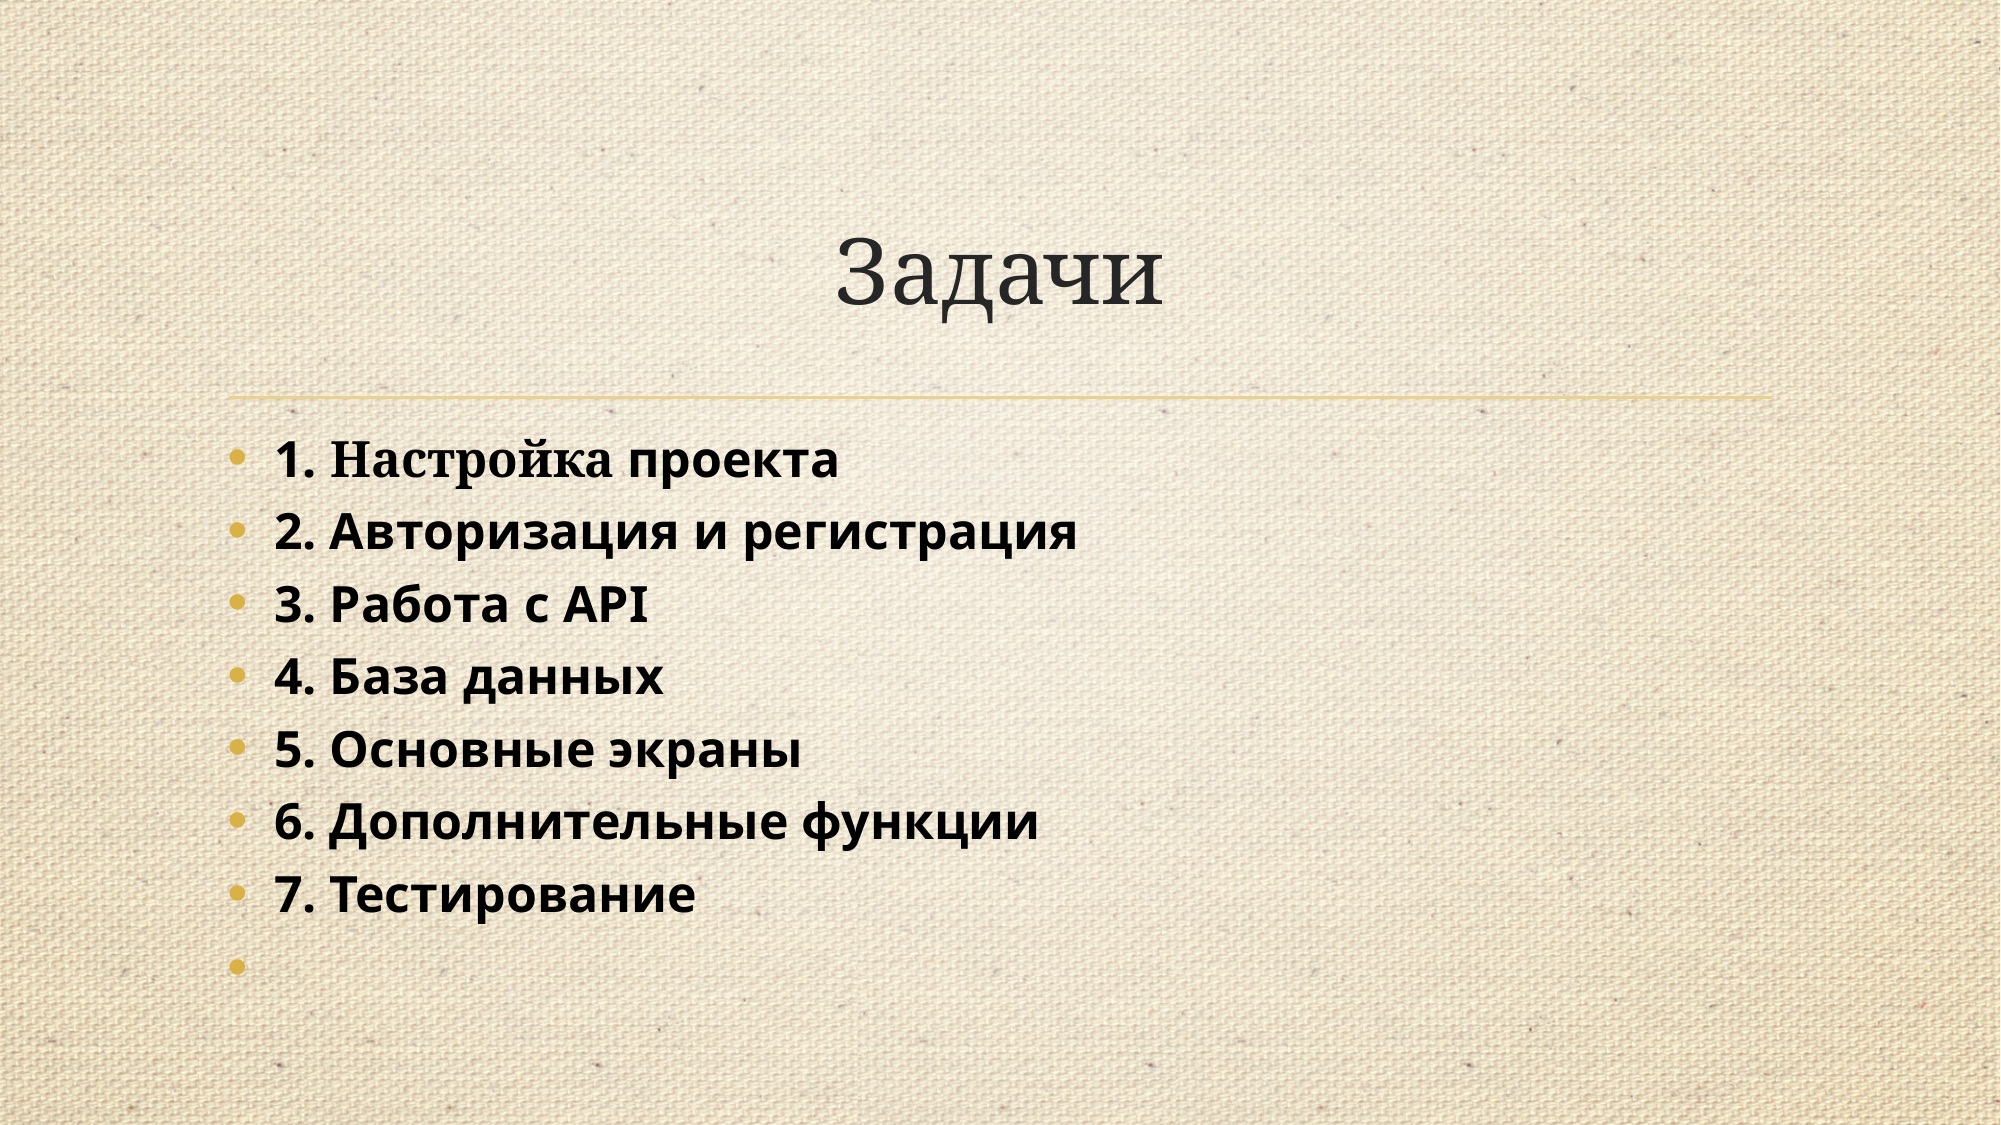

# Задачи
1. Настройка проекта
2. Авторизация и регистрация
3. Работа с API
4. База данных
5. Основные экраны
6. Дополнительные функции
7. Тестирование